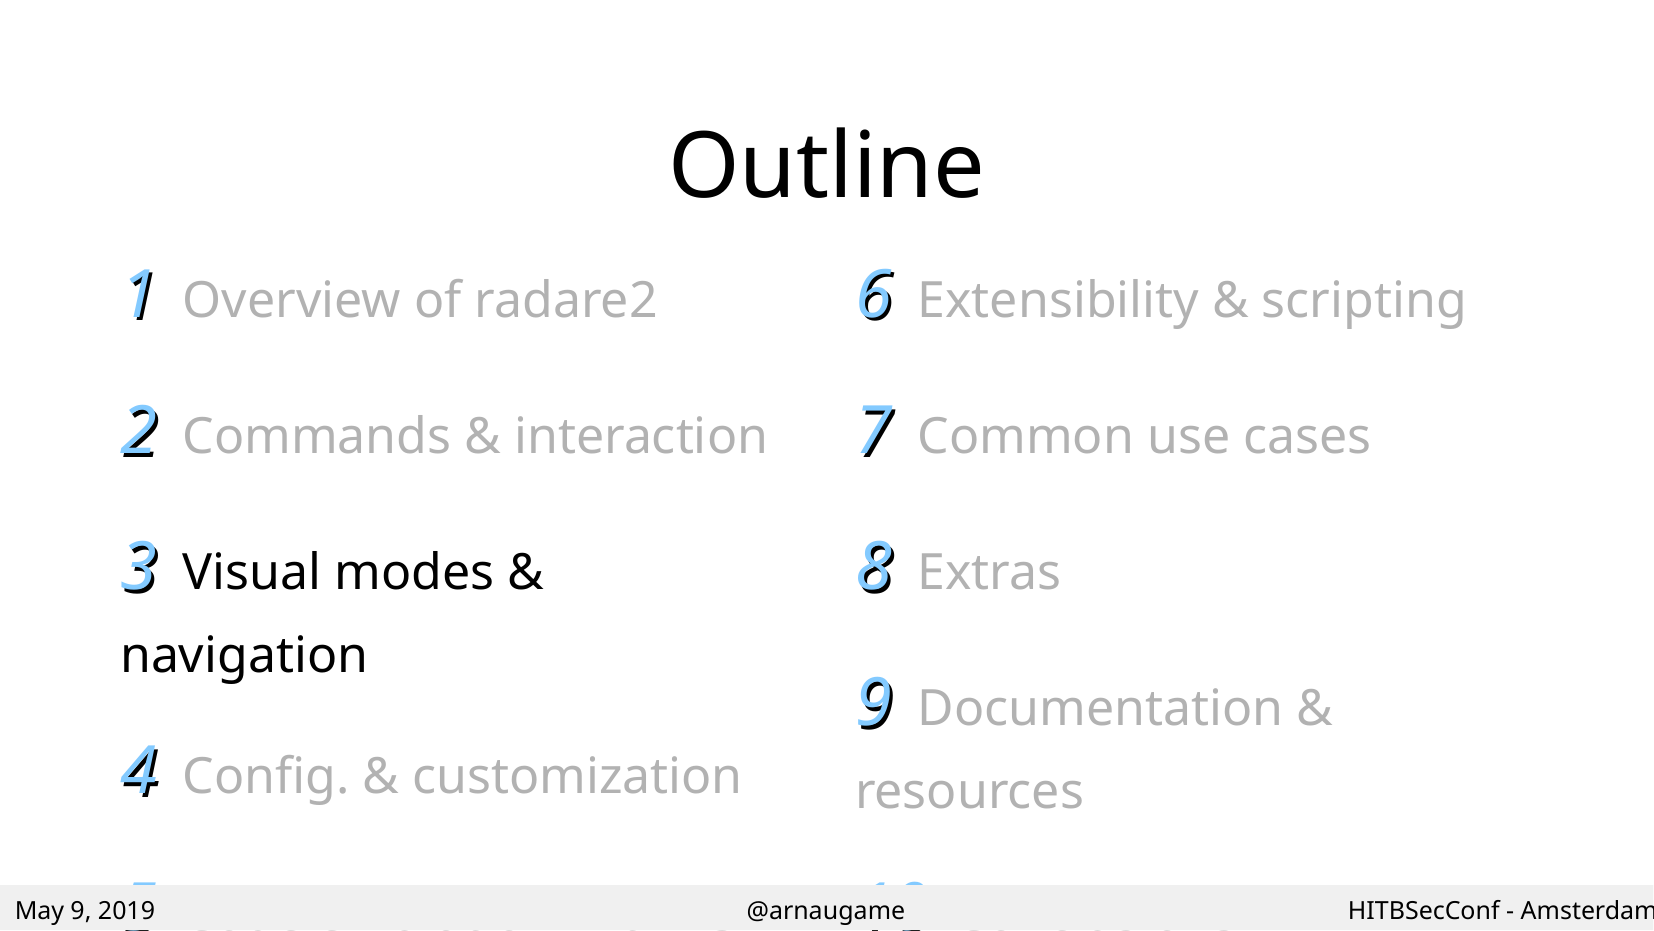

# Outline
1 Overview of radare2
2 Commands & interaction
3 Visual modes & navigation
4 Config. & customization
5 Code emulation with ESIL
6 Extensibility & scripting
7 Common use cases
8 Extras
9 Documentation & resources
10 Conclusions
May 9, 2019
@arnaugamez
HITBSecConf - Amsterdam